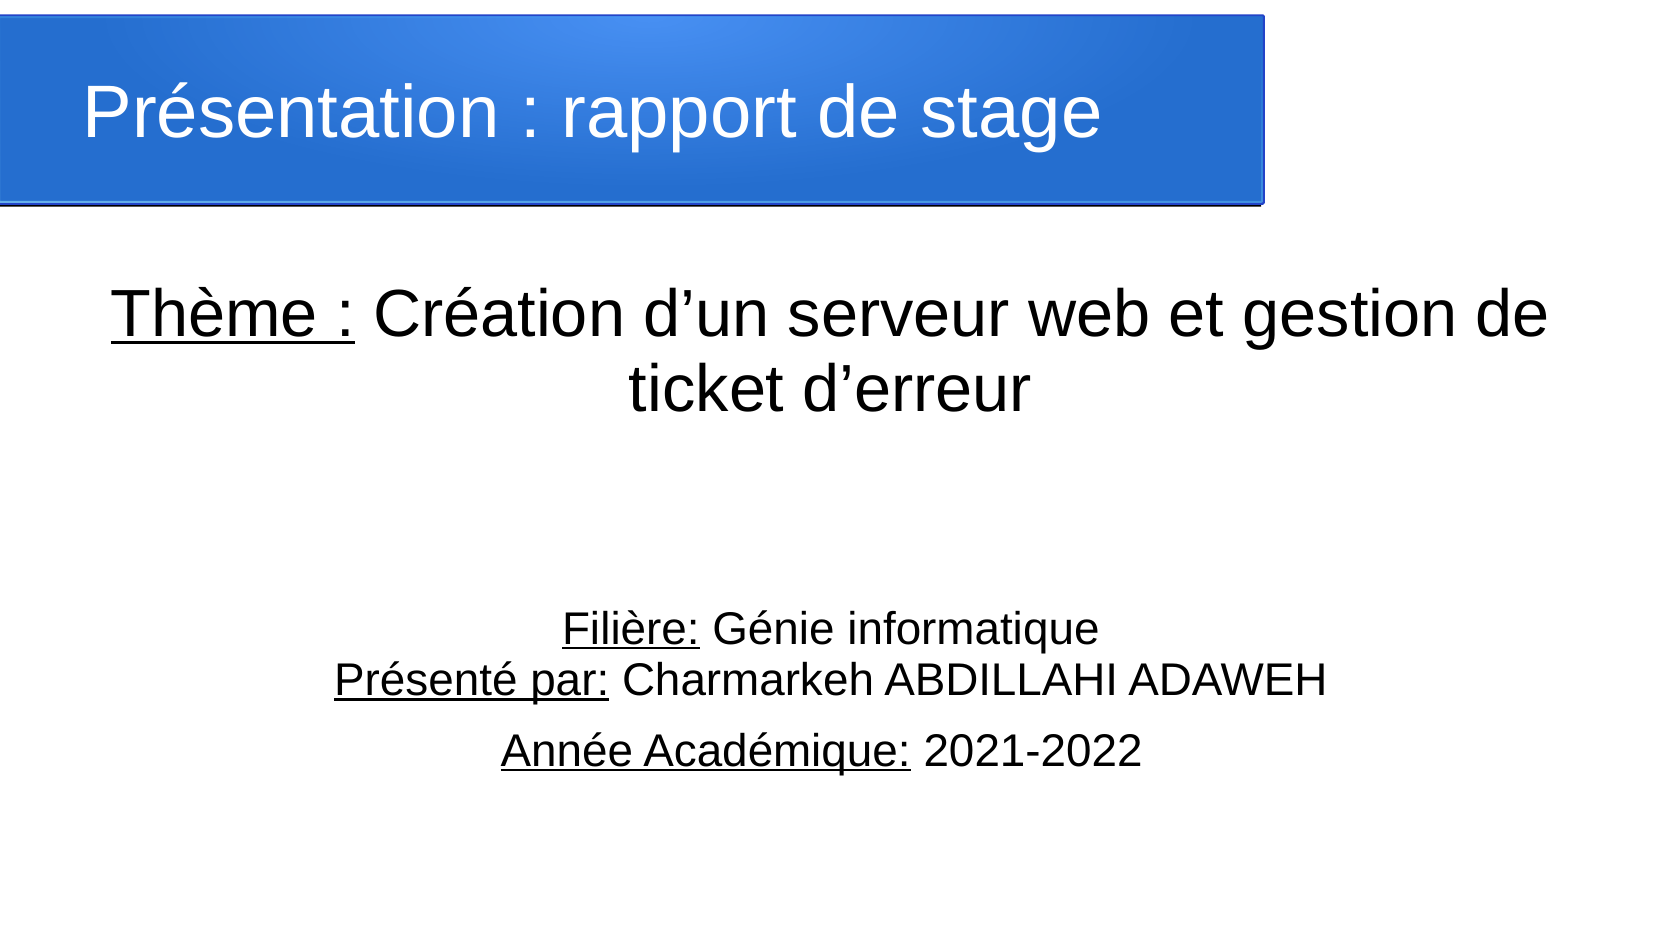

# Présentation : rapport de stage
Thème : Création d’un serveur web et gestion de ticket d’erreur
Filière: Génie informatique
Présenté par: Charmarkeh ABDILLAHI ADAWEH
Année Académique: 2021-2022